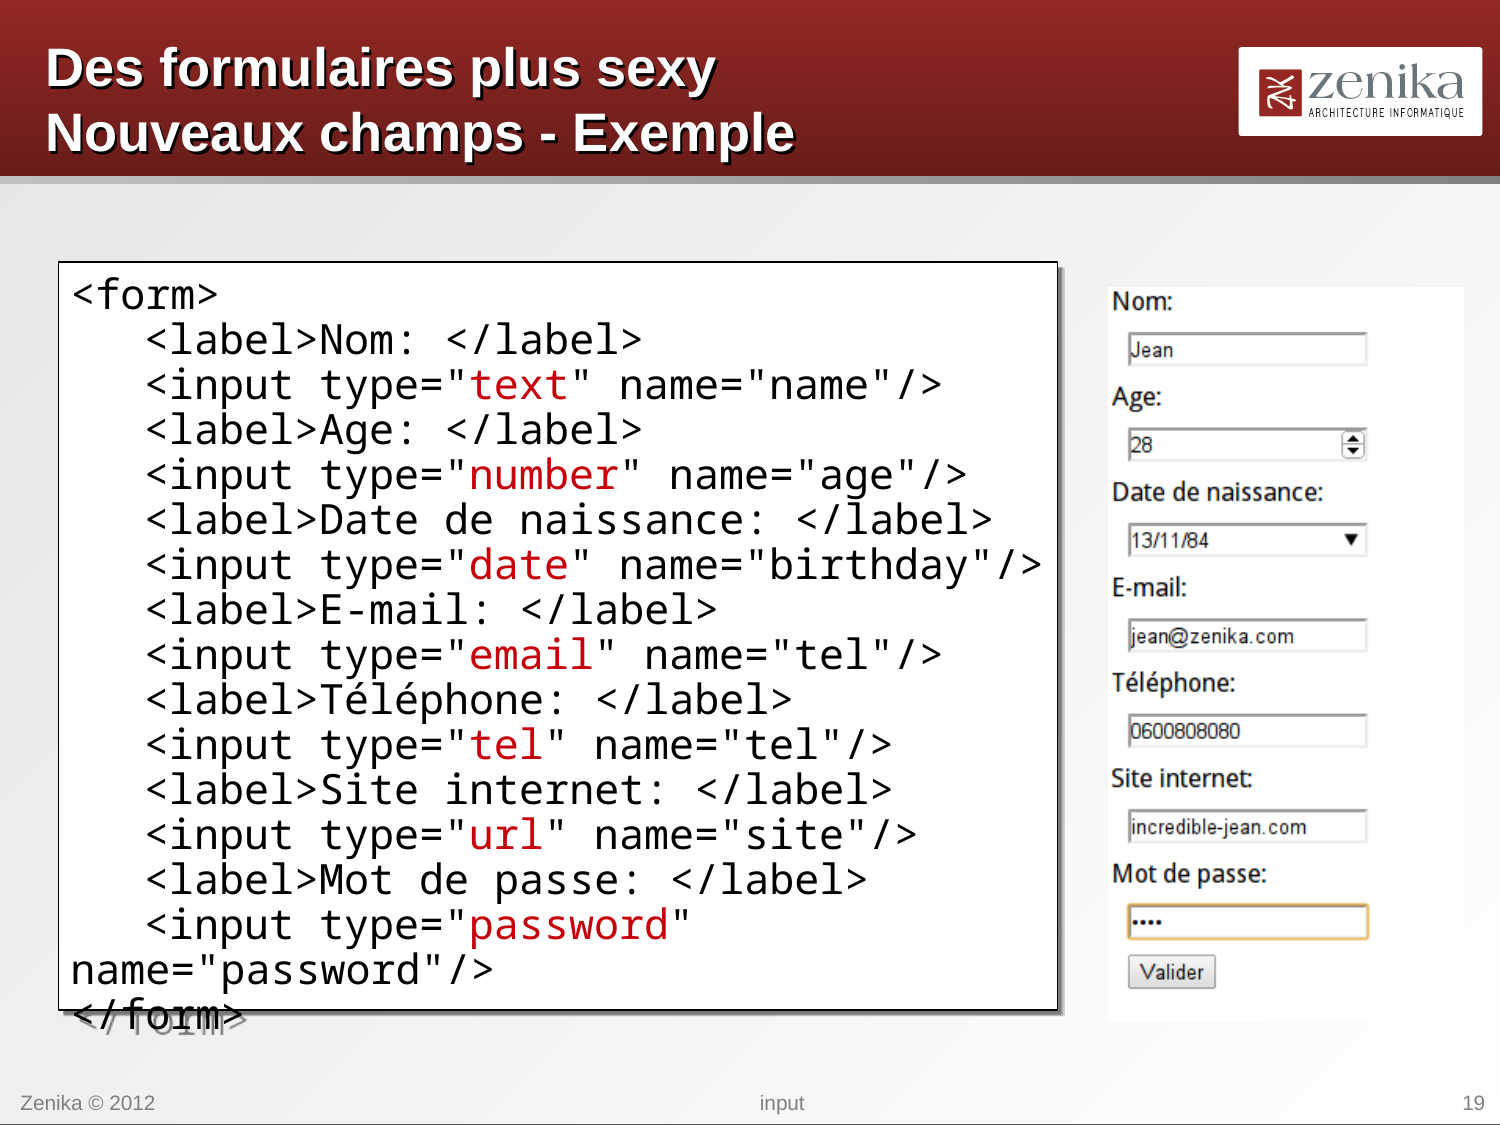

# Des formulaires plus sexy Nouveaux champs - Exemple
<form>
	<label>Nom: </label>
	<input type="text" name="name"/>
	<label>Age: </label>
	<input type="number" name="age"/>
	<label>Date de naissance: </label>
	<input type="date" name="birthday"/>
	<label>E-mail: </label>
	<input type="email" name="tel"/>
	<label>Téléphone: </label>
	<input type="tel" name="tel"/>
	<label>Site internet: </label>
	<input type="url" name="site"/>
	<label>Mot de passe: </label>
	<input type="password" name="password"/>
</form>